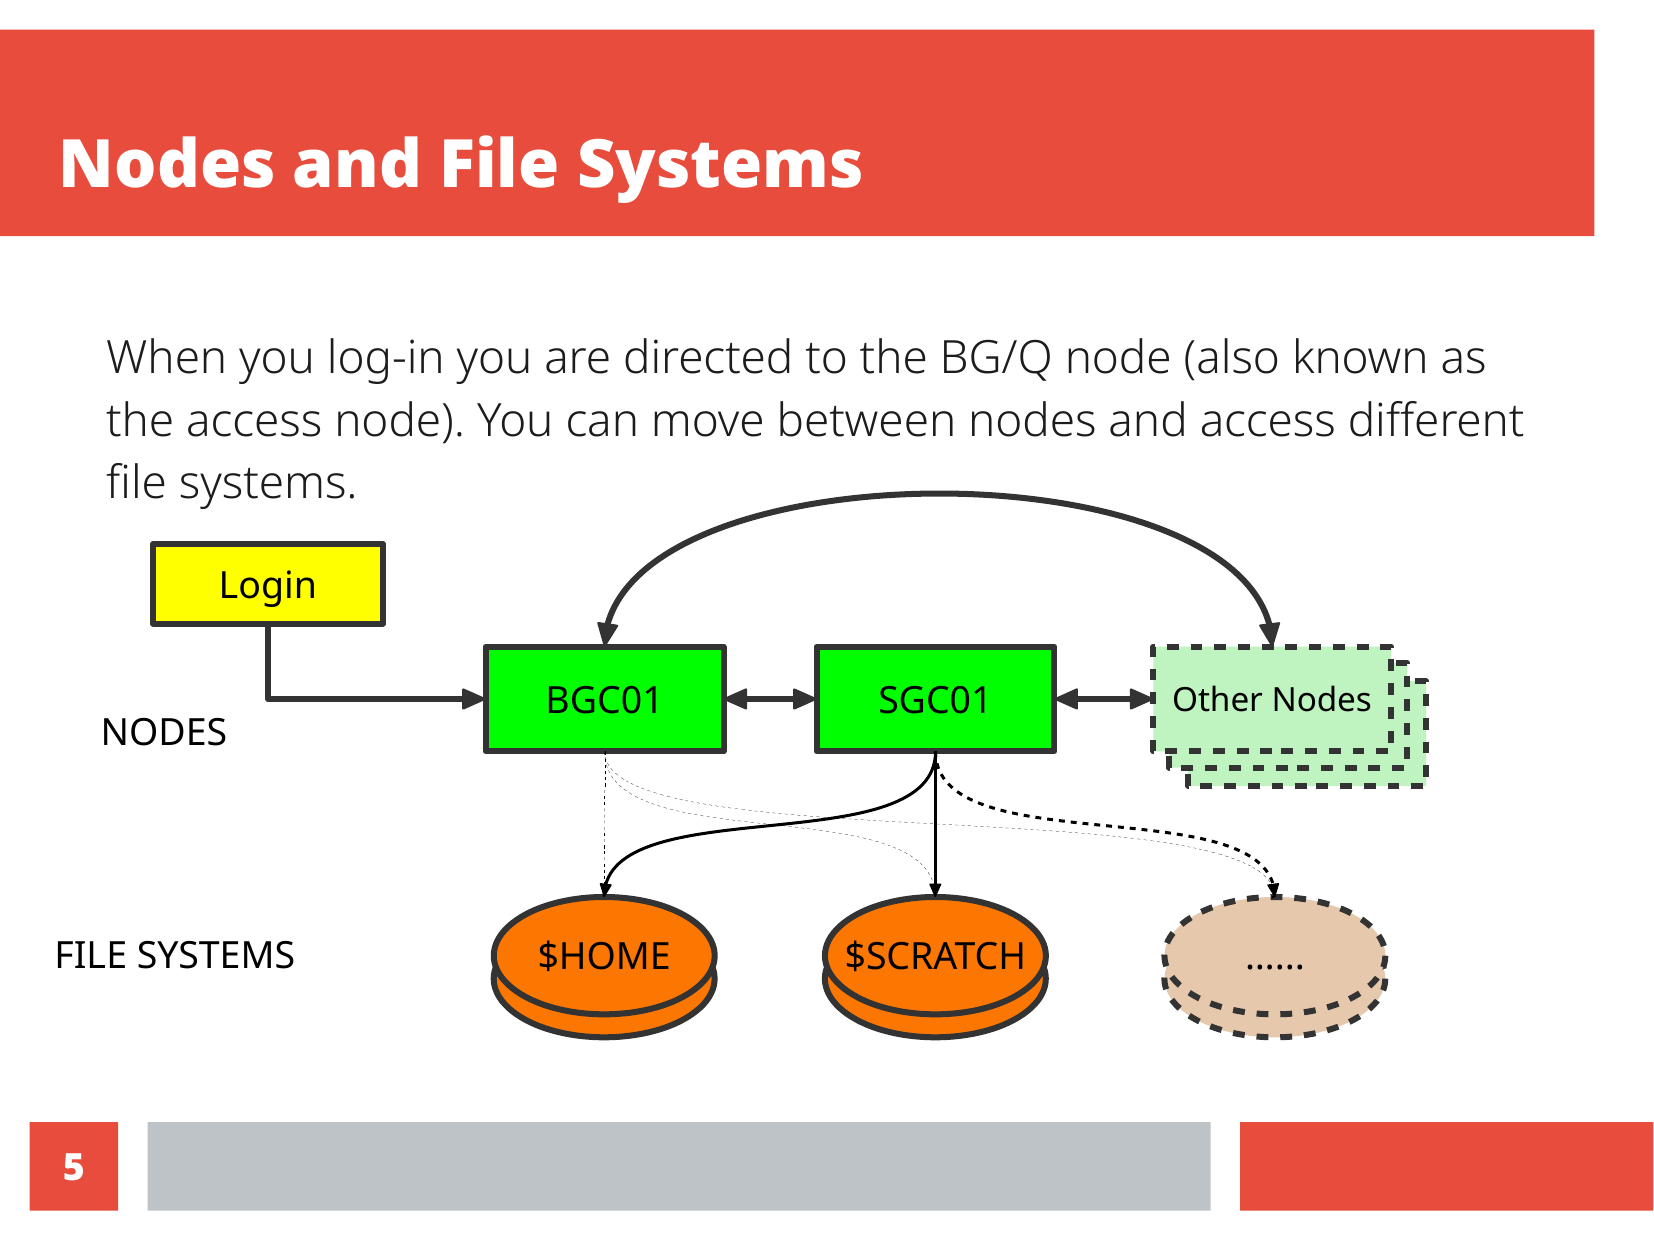

# Nodes and File Systems
When you log-in you are directed to the BG/Q node (also known as the access node). You can move between nodes and access different file systems.
Login
BGC01
SGC01
$HOME
home
$SCRATCH
scratch
…...
scratch
Other Nodes
SGC01
SGC01
NODES
FILE SYSTEMS
5